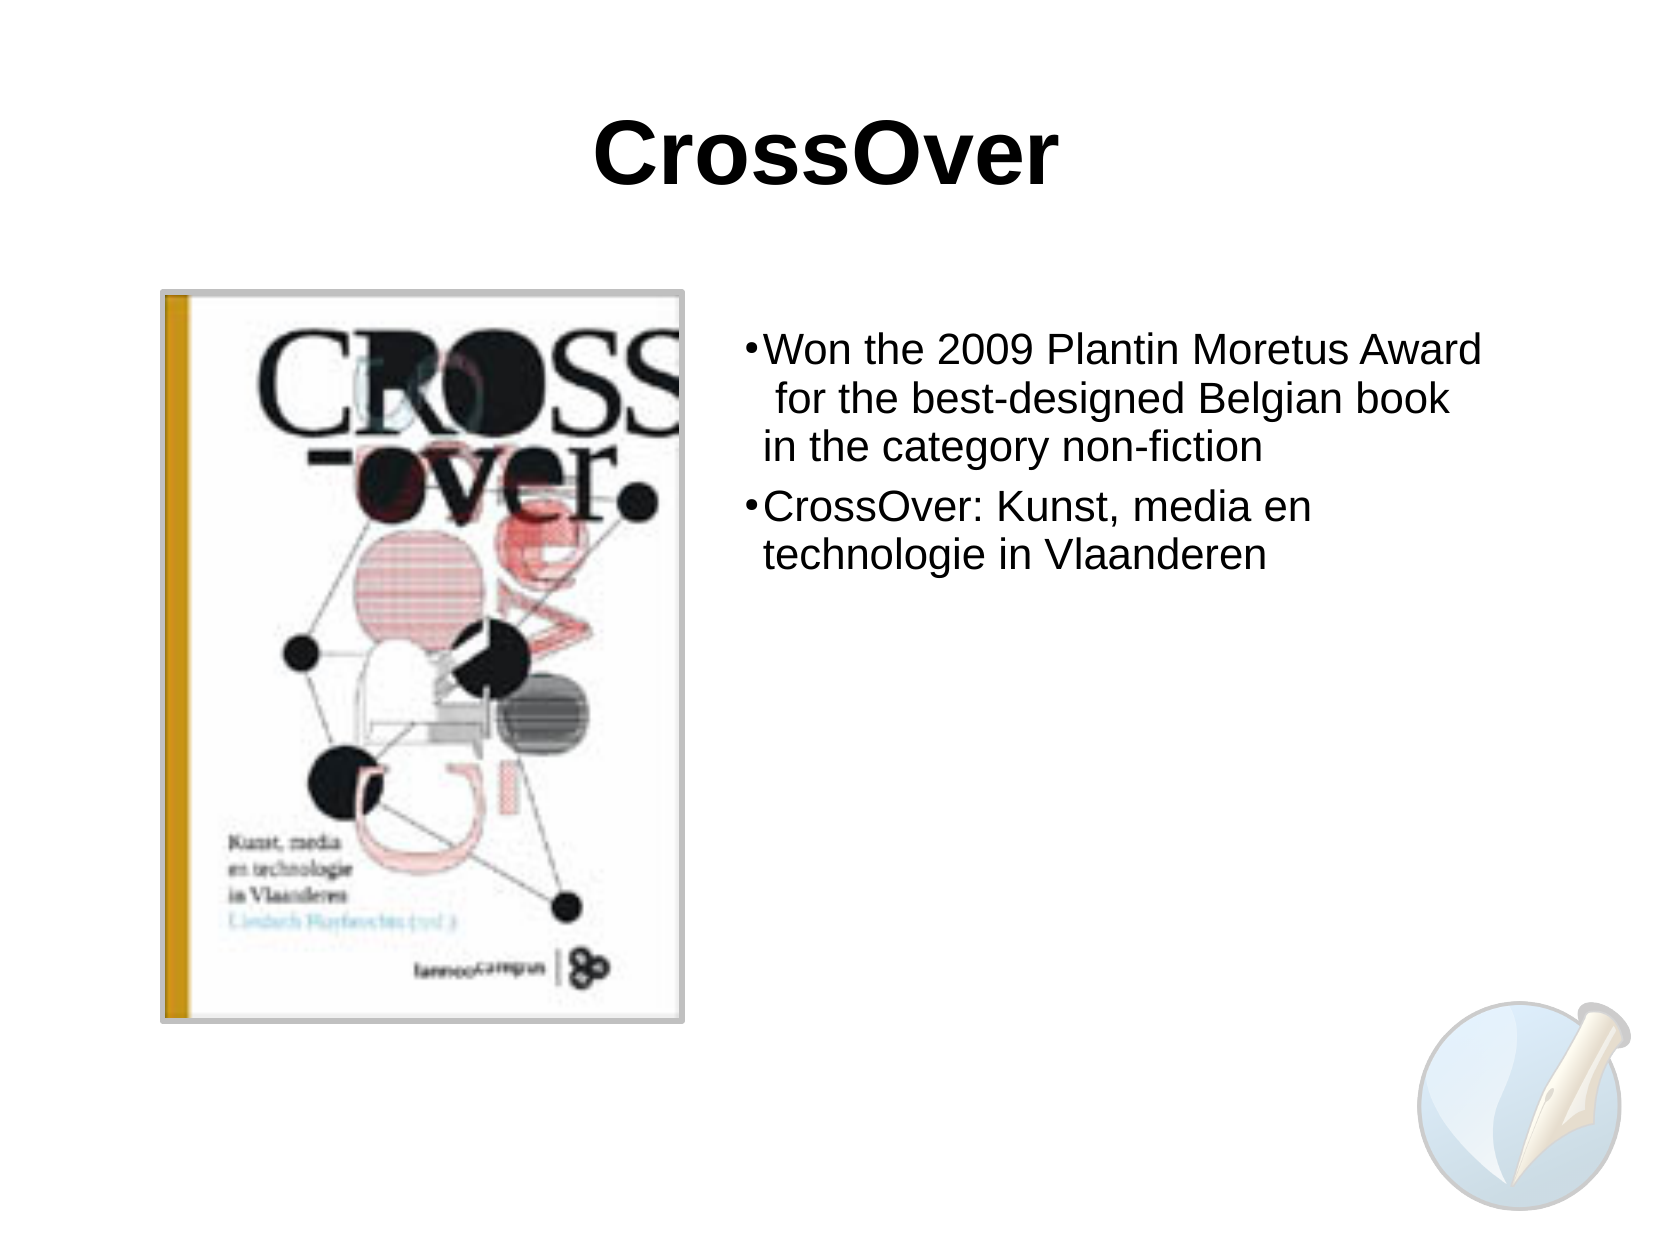

# CrossOver
Won the 2009 Plantin Moretus Award
 for the best-designed Belgian book
in the category non-fiction
CrossOver: Kunst, media en
technologie in Vlaanderen